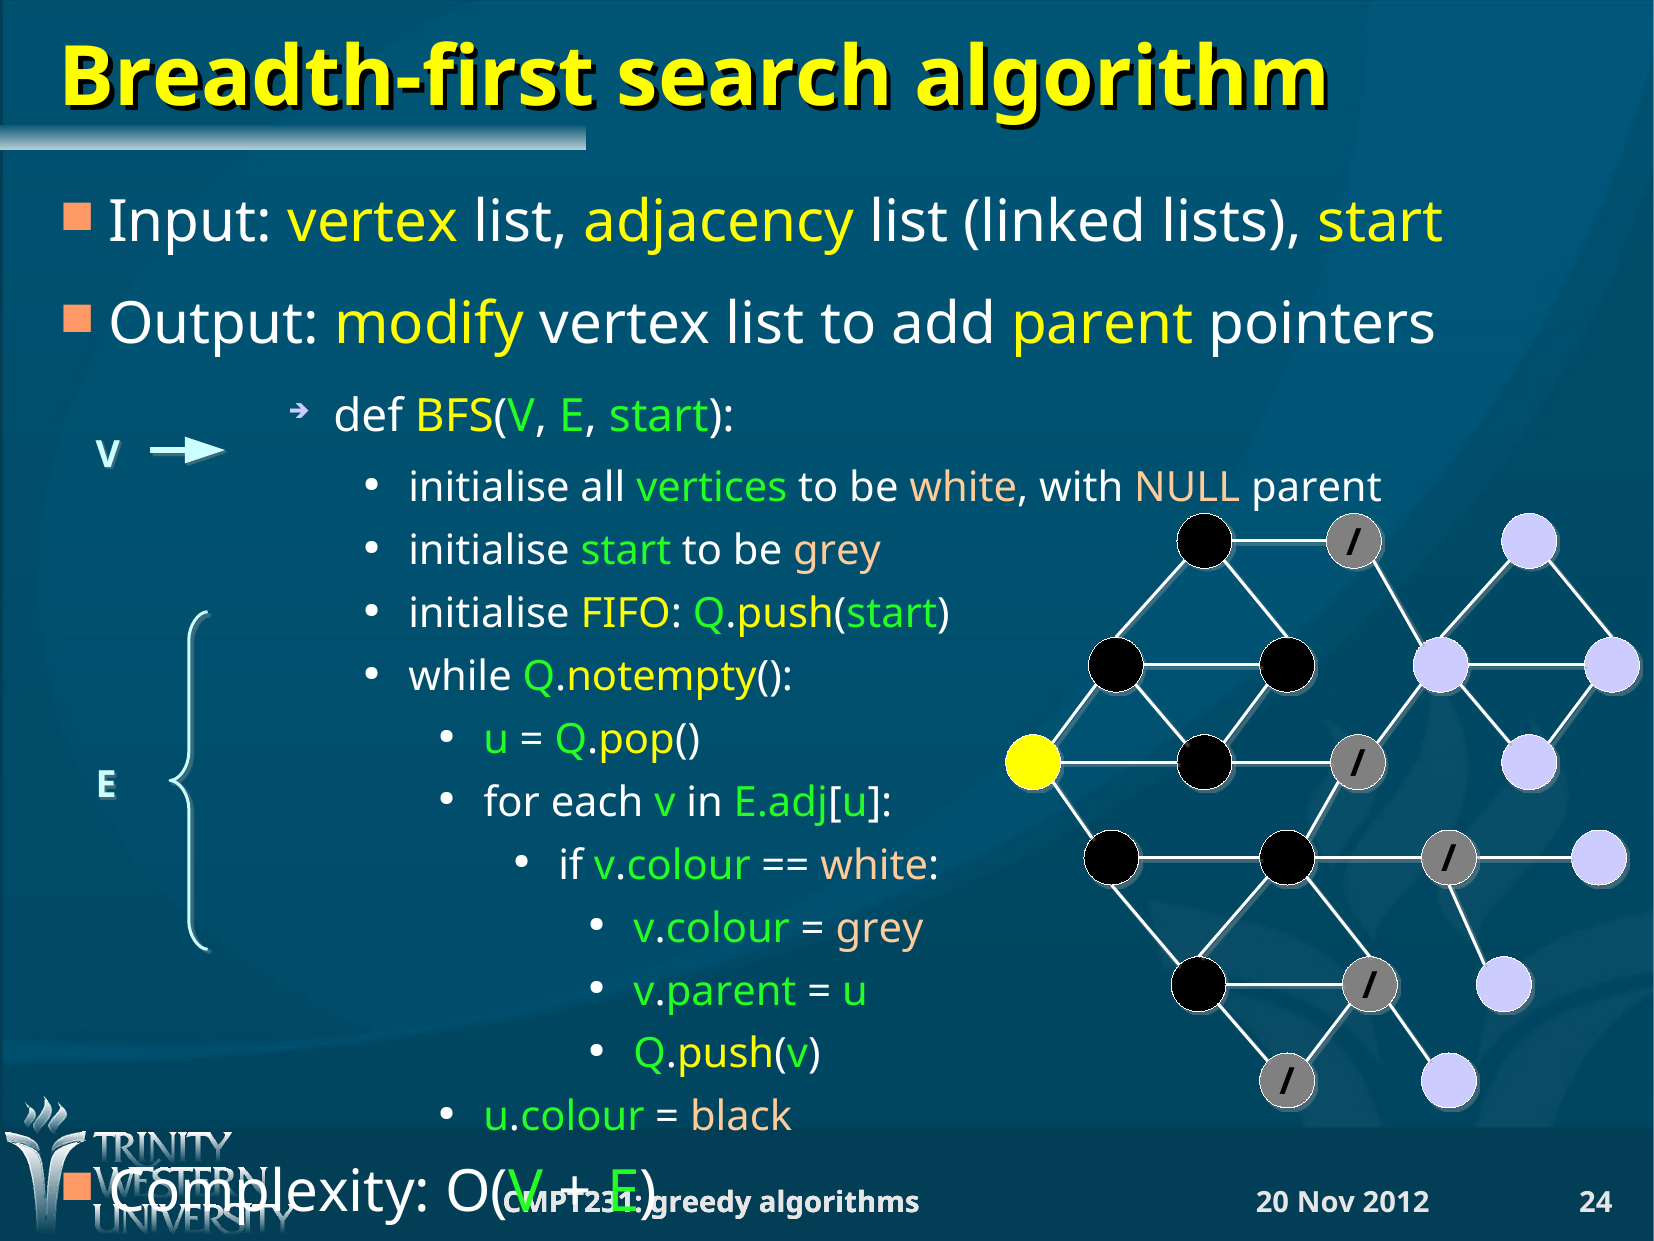

# Breadth-first search algorithm
Input: vertex list, adjacency list (linked lists), start
Output: modify vertex list to add parent pointers
def BFS(V, E, start):
initialise all vertices to be white, with NULL parent
initialise start to be grey
initialise FIFO: Q.push(start)
while Q.notempty():
u = Q.pop()
for each v in E.adj[u]:
if v.colour == white:
v.colour = grey
v.parent = u
Q.push(v)
u.colour = black
Complexity: O(V + E)
V
/
/
E
/
/
/
CMPT231: greedy algorithms
20 Nov 2012
24